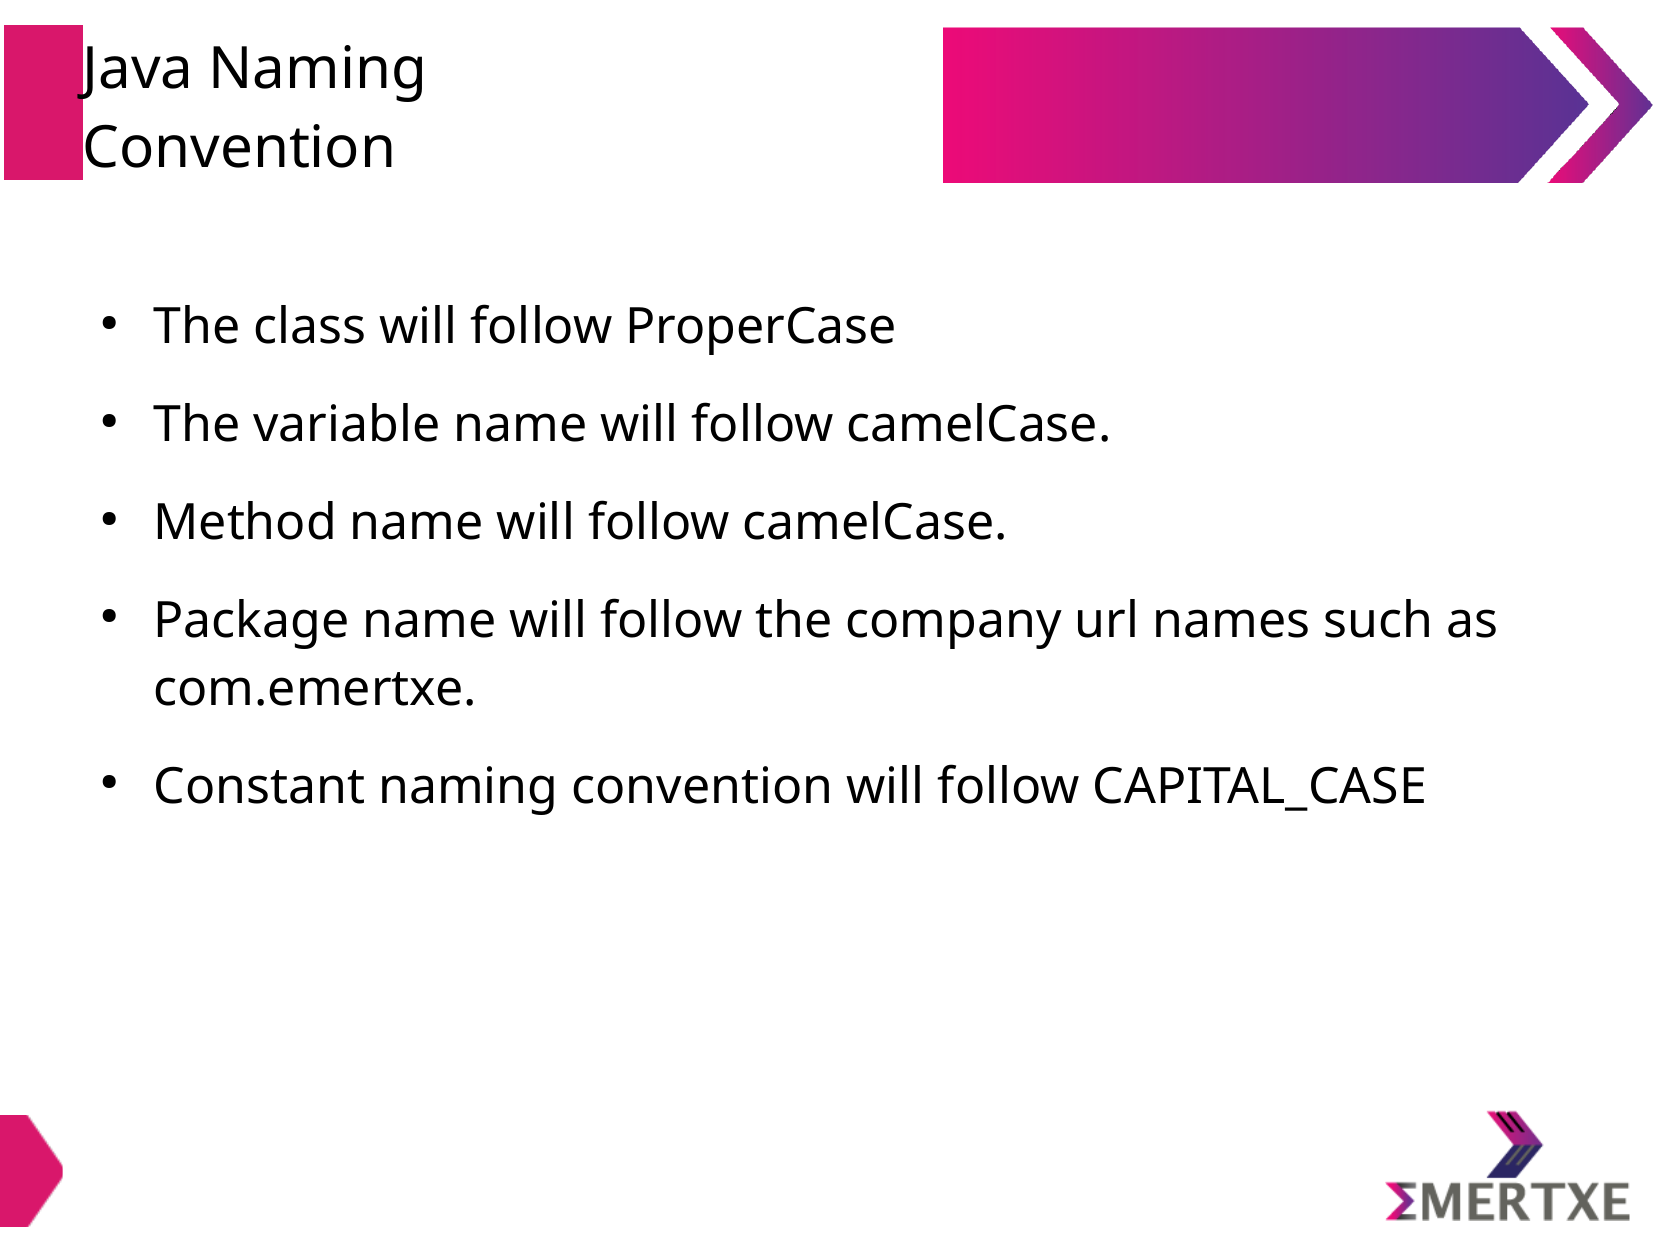

# Java Naming Convention
The class will follow ProperCase
The variable name will follow camelCase.
Method name will follow camelCase.
Package name will follow the company url names such as com.emertxe.
Constant naming convention will follow CAPITAL_CASE